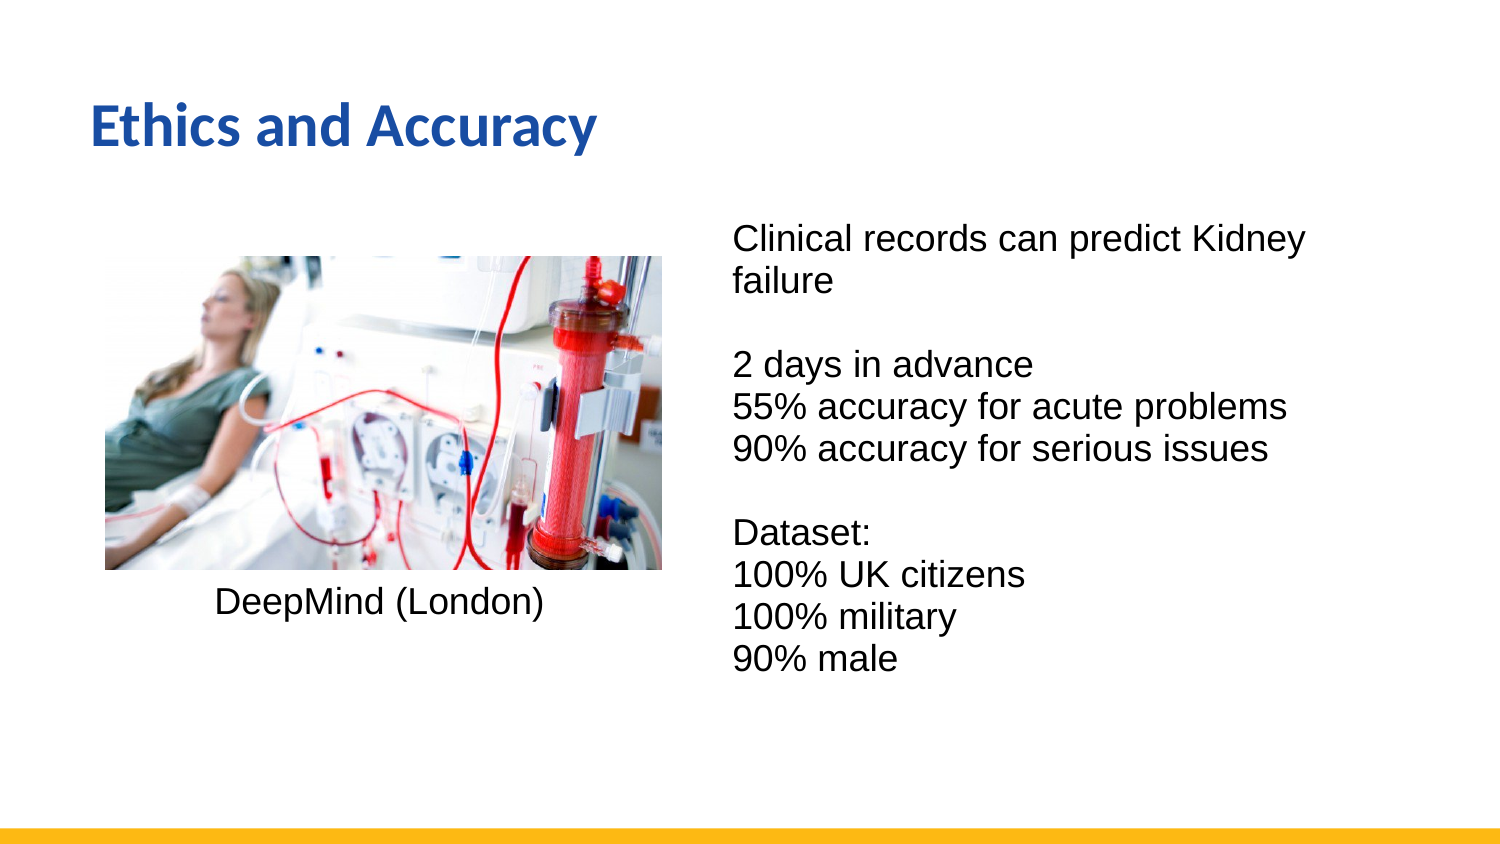

# Ethics and Accuracy
Clinical records can predict Kidney failure
2 days in advance
55% accuracy for acute problems
90% accuracy for serious issues
Dataset:
100% UK citizens
100% military
90% male
DeepMind (London)